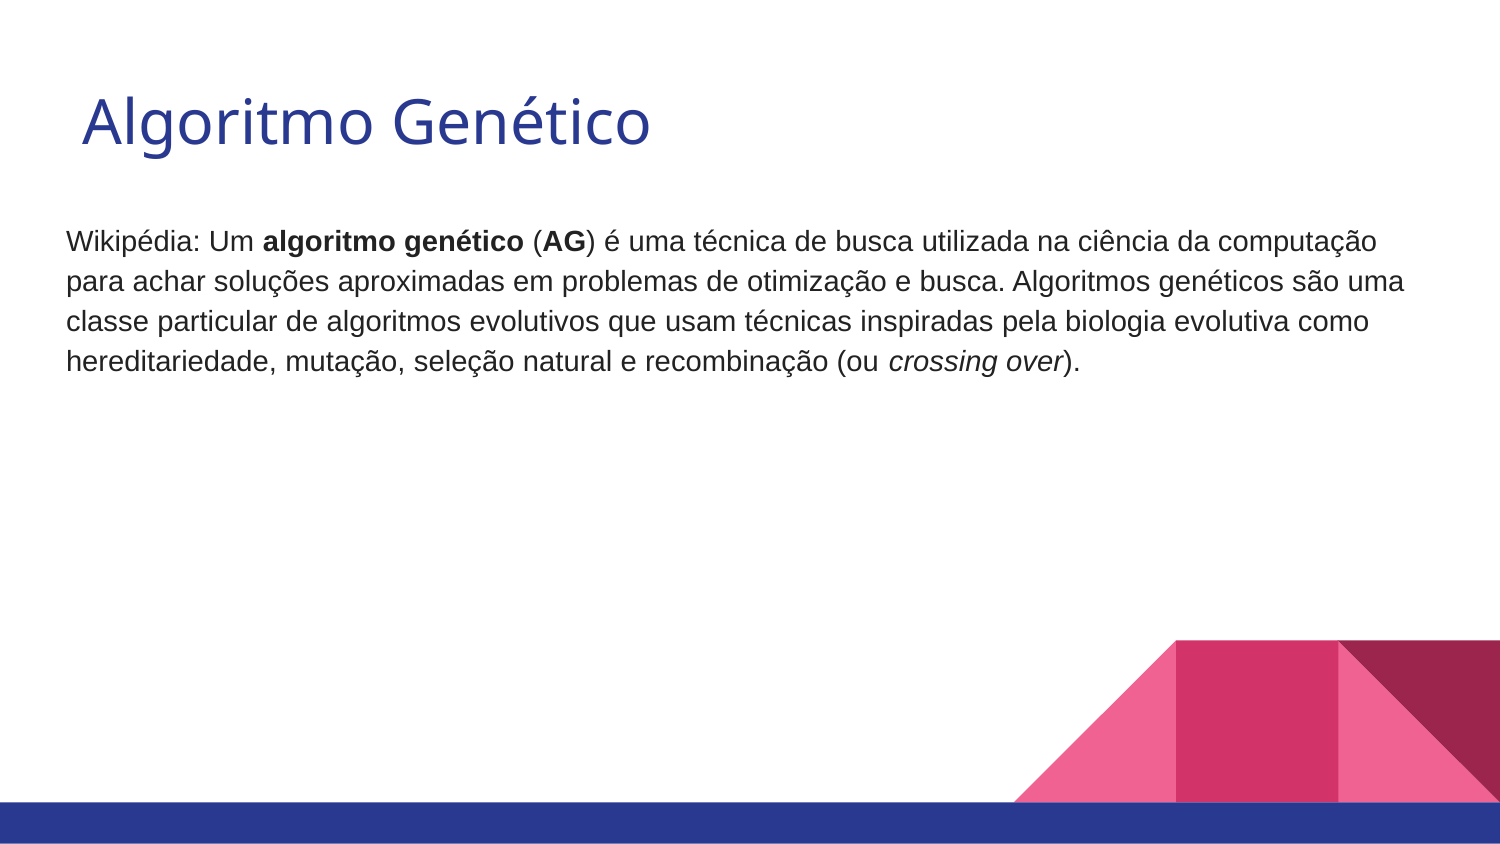

# Algoritmo Genético
Wikipédia: Um algoritmo genético (AG) é uma técnica de busca utilizada na ciência da computação para achar soluções aproximadas em problemas de otimização e busca. Algoritmos genéticos são uma classe particular de algoritmos evolutivos que usam técnicas inspiradas pela biologia evolutiva como hereditariedade, mutação, seleção natural e recombinação (ou crossing over).